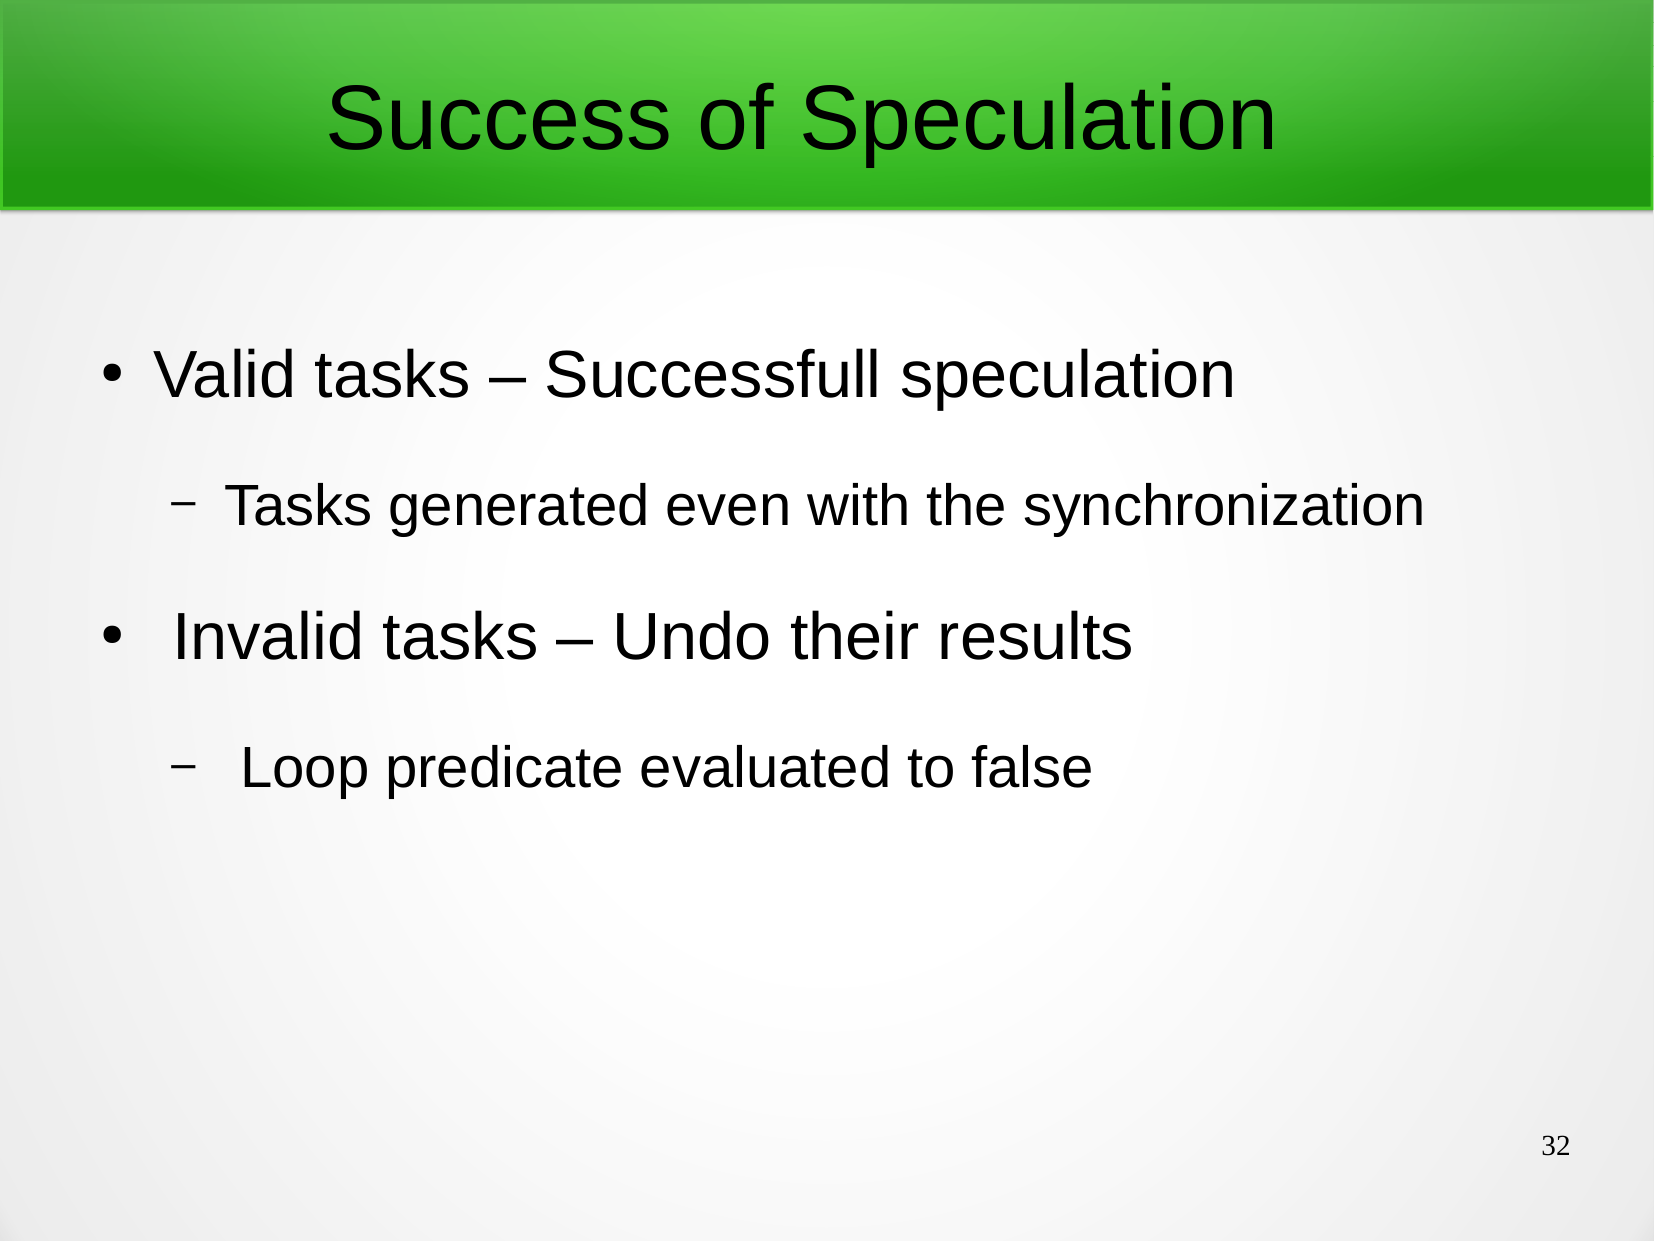

# Success of Speculation
Valid tasks – Successfull speculation
Tasks generated even with the synchronization
 Invalid tasks – Undo their results
 Loop predicate evaluated to false
32